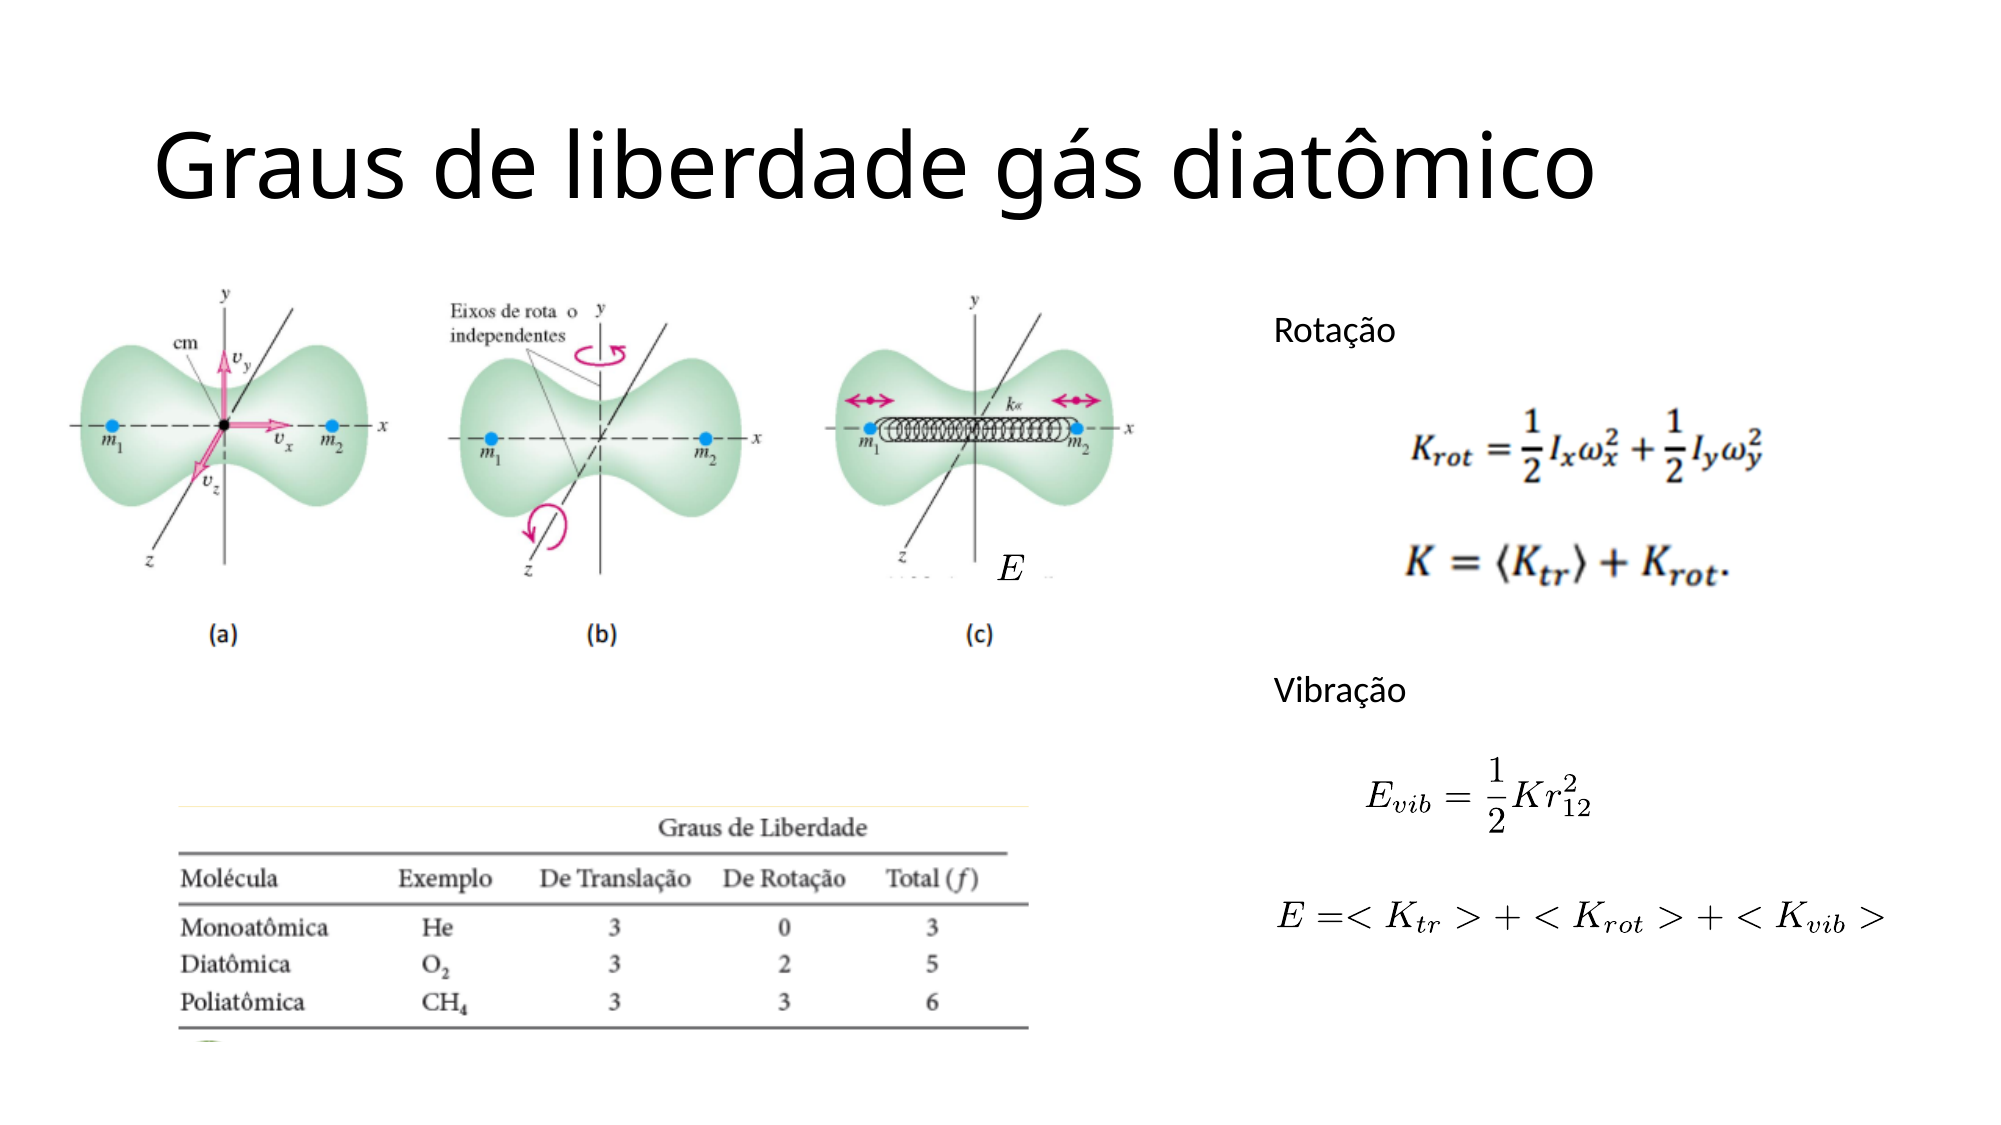

# Graus de liberdade gás diatômico
Rotação
Vibração